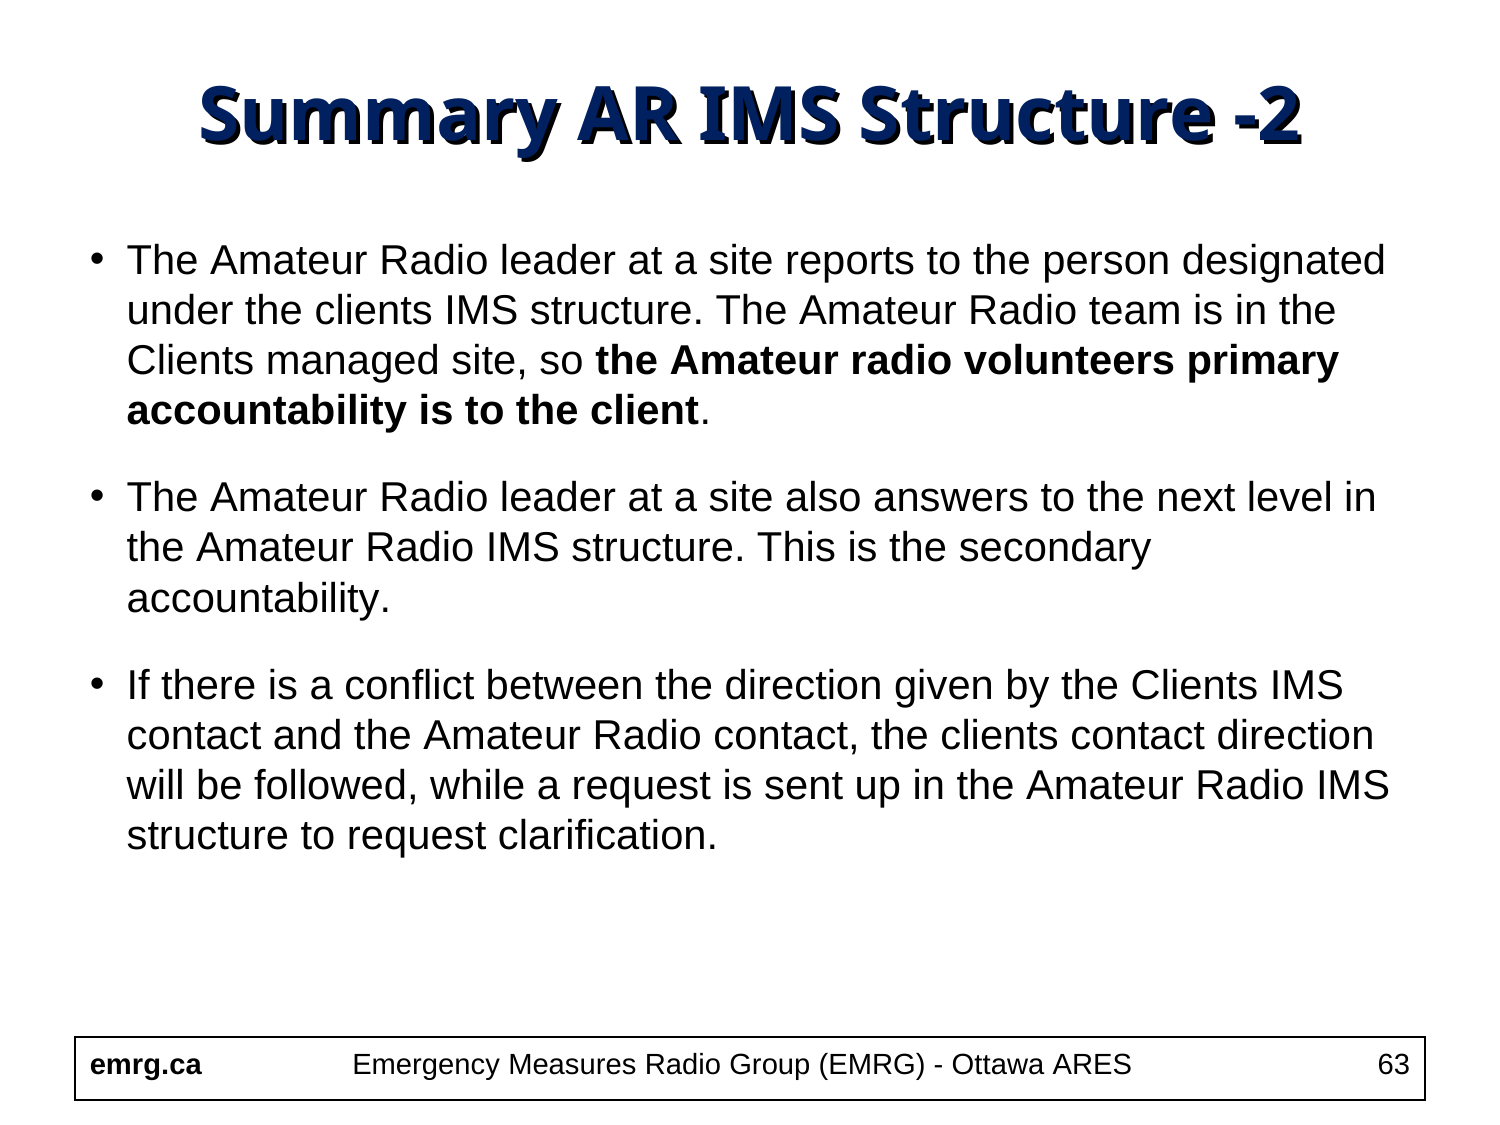

# Summary AR IMS Structure -2
The Amateur Radio leader at a site reports to the person designated under the clients IMS structure. The Amateur Radio team is in the Clients managed site, so the Amateur radio volunteers primary accountability is to the client.
The Amateur Radio leader at a site also answers to the next level in the Amateur Radio IMS structure. This is the secondary accountability.
If there is a conflict between the direction given by the Clients IMS contact and the Amateur Radio contact, the clients contact direction will be followed, while a request is sent up in the Amateur Radio IMS structure to request clarification.
Emergency Measures Radio Group (EMRG) - Ottawa ARES